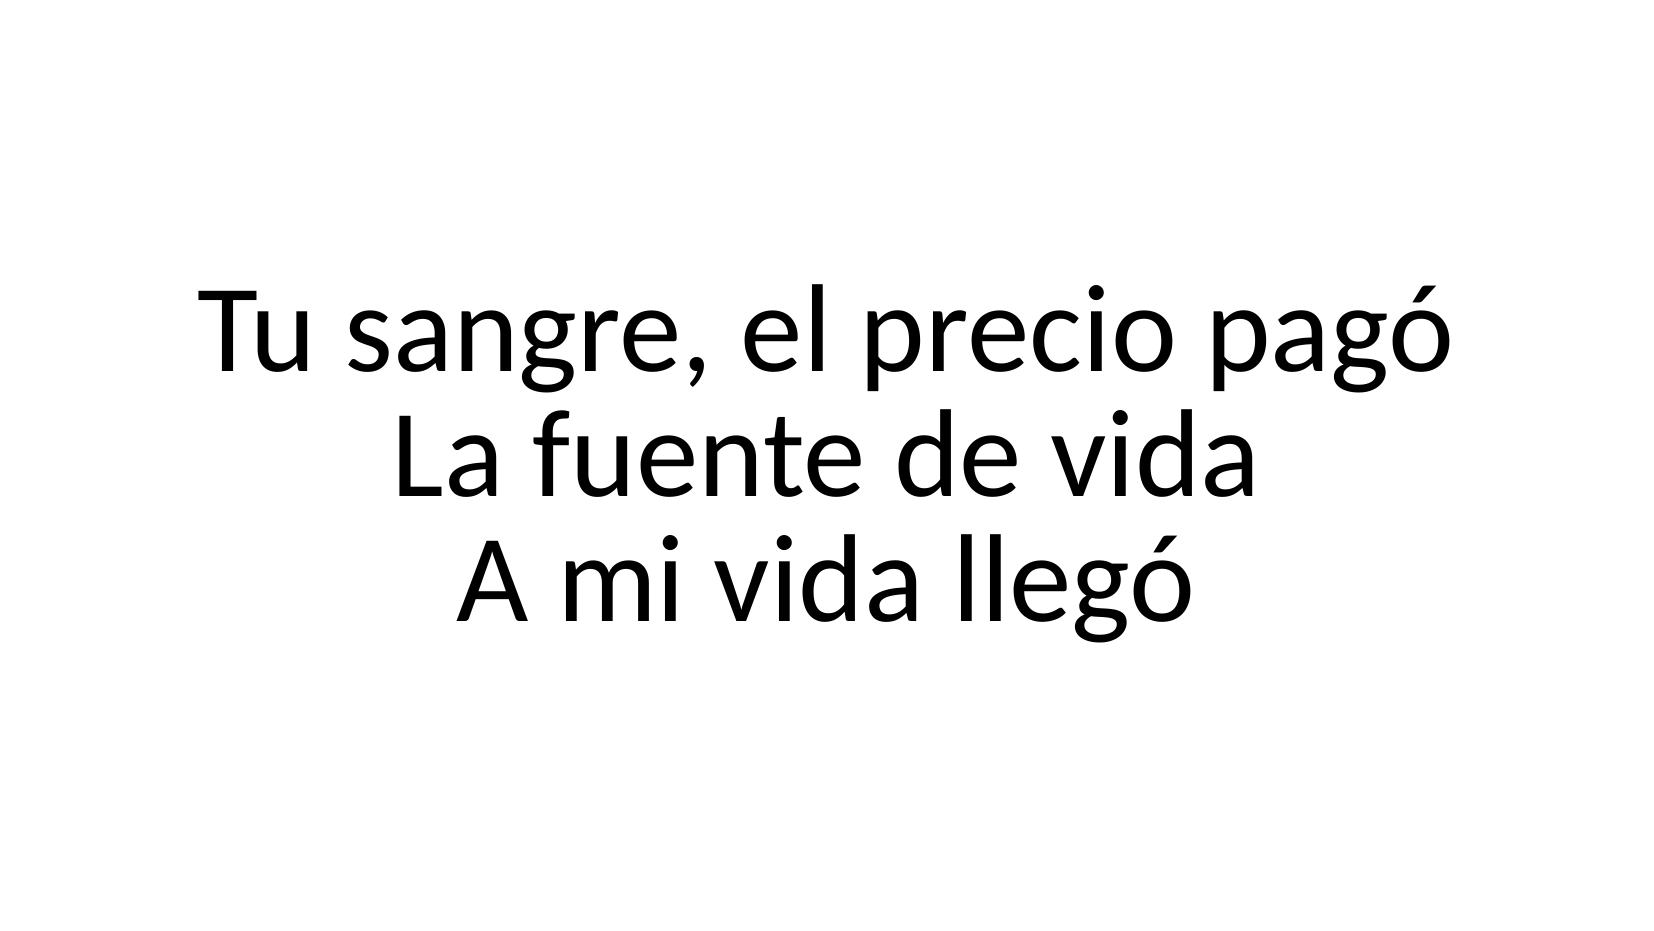

# Tu sangre, el precio pagó La fuente de vida A mi vida llegó